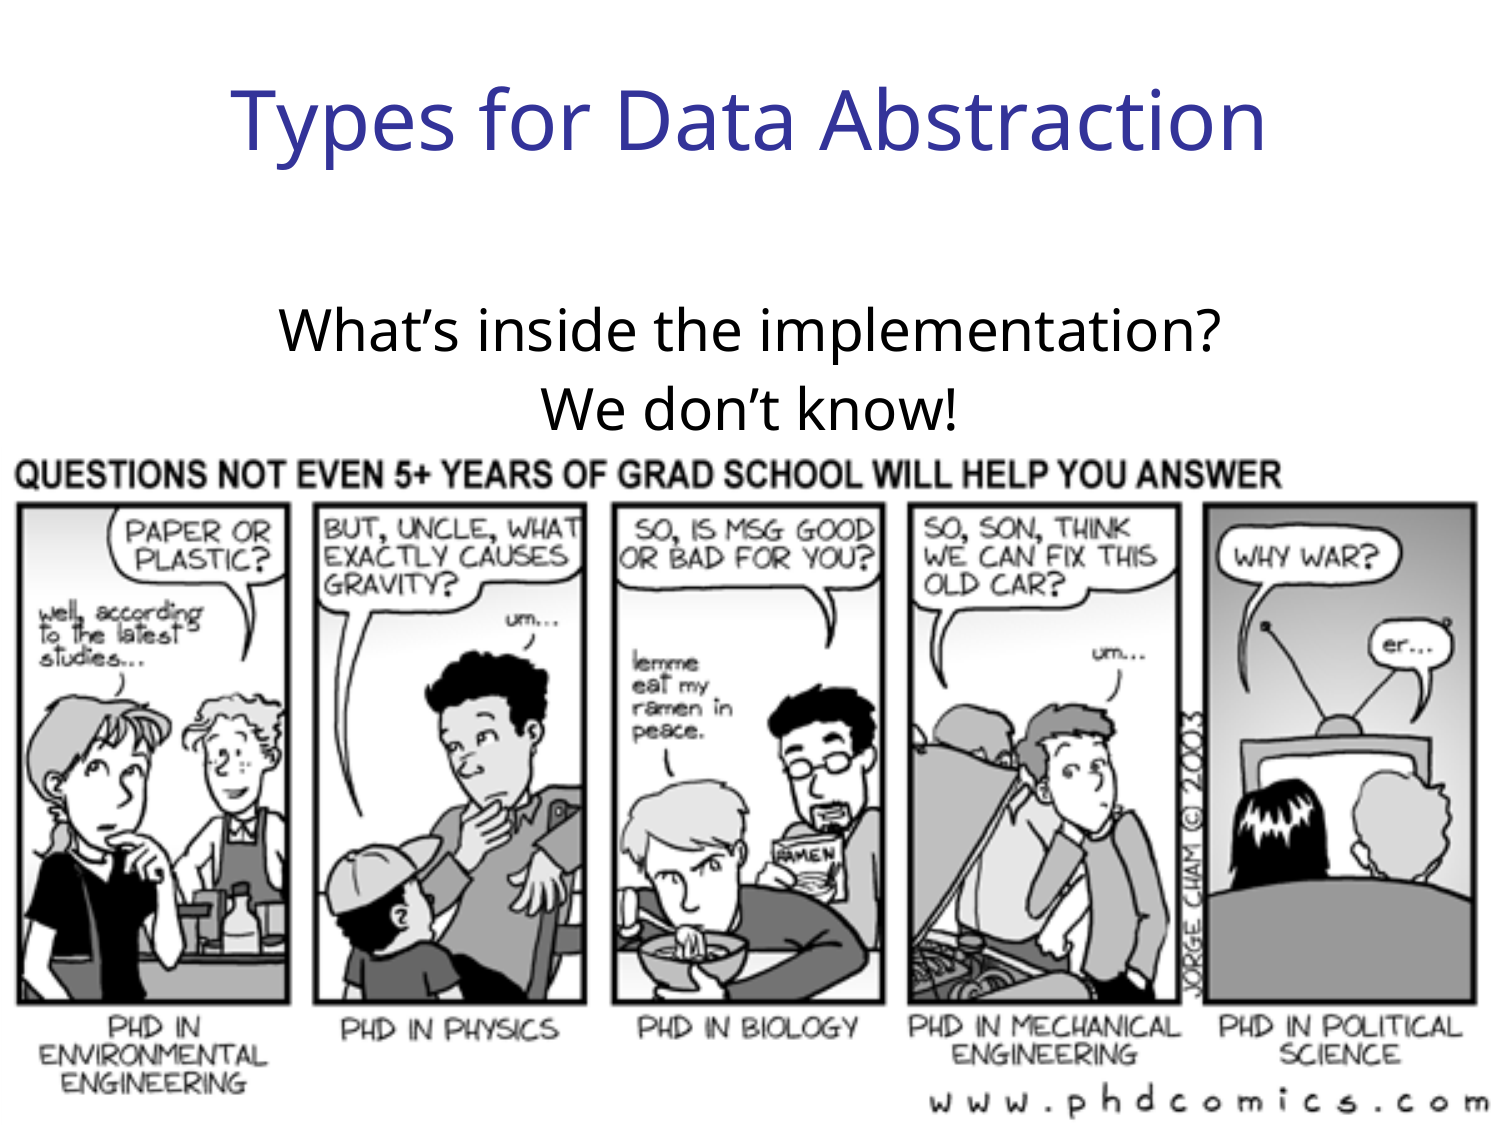

# Types for Data Abstraction What’s inside the implementation? We don’t know!
19